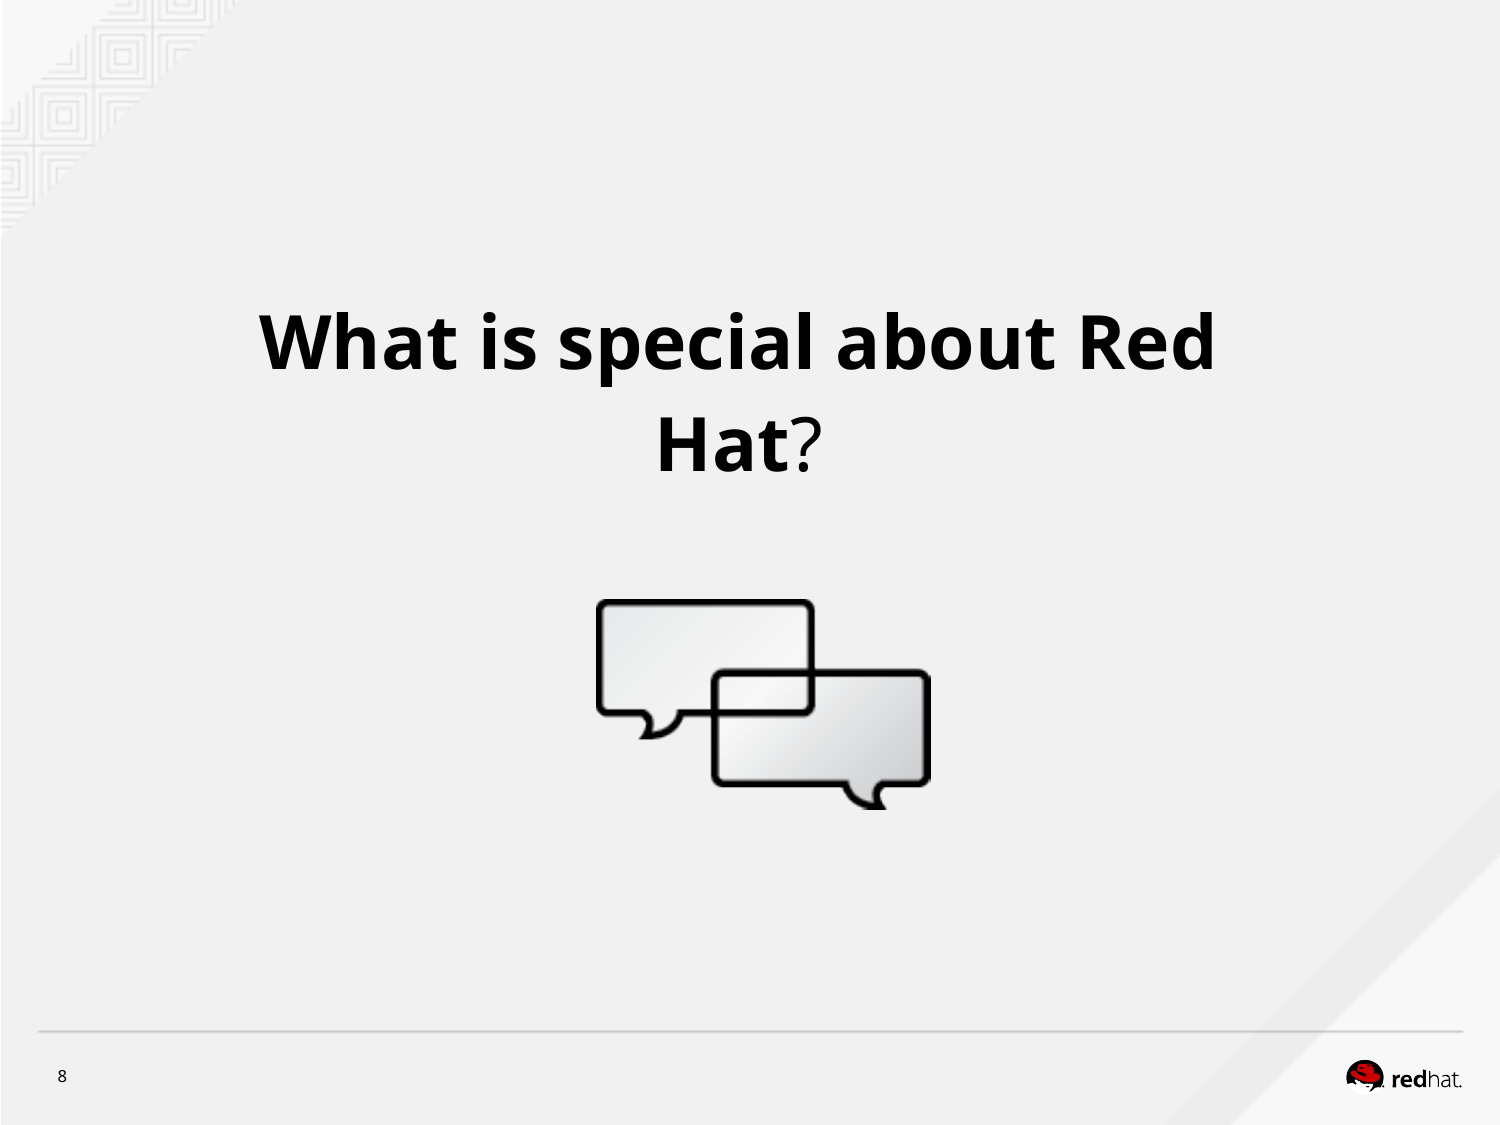

What is special about Red Hat?
8